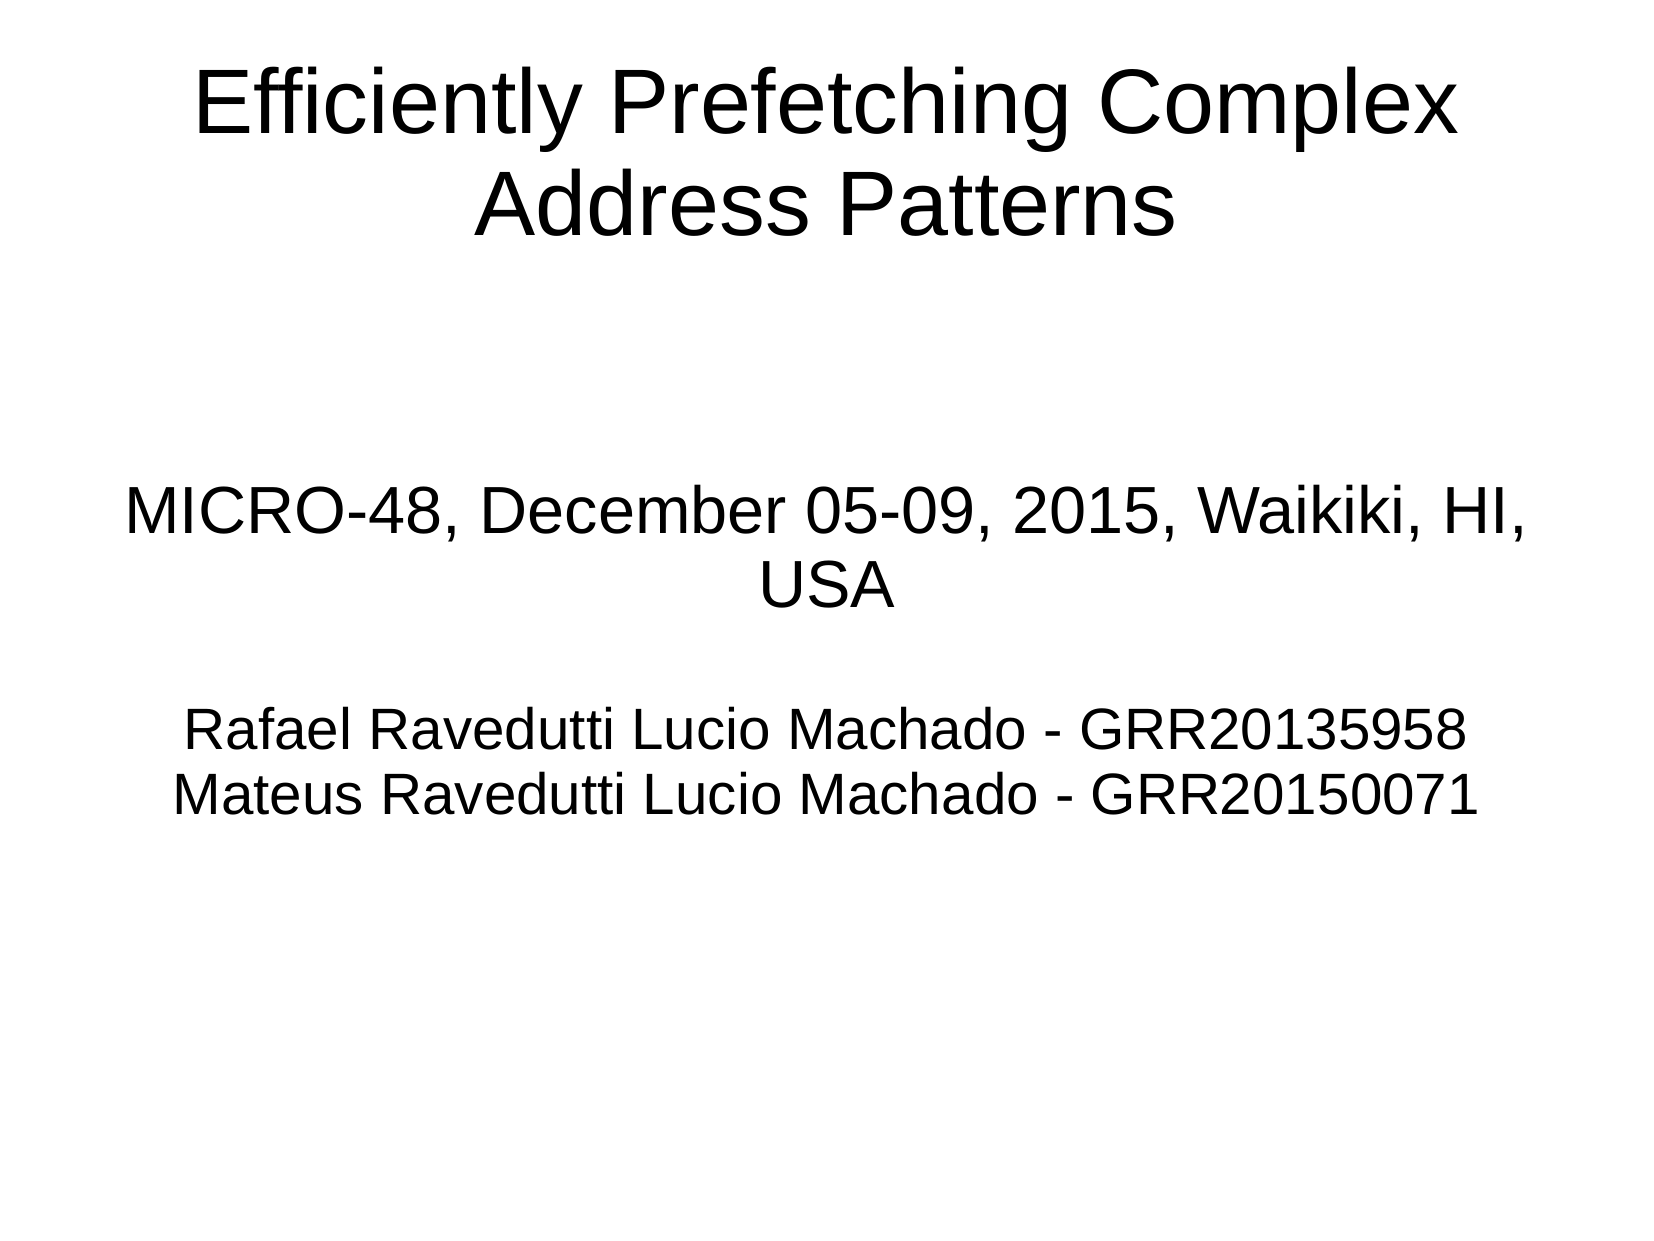

# Efficiently Prefetching Complex Address Patterns
MICRO-48, December 05-09, 2015, Waikiki, HI, USA
Rafael Ravedutti Lucio Machado - GRR20135958
Mateus Ravedutti Lucio Machado - GRR20150071